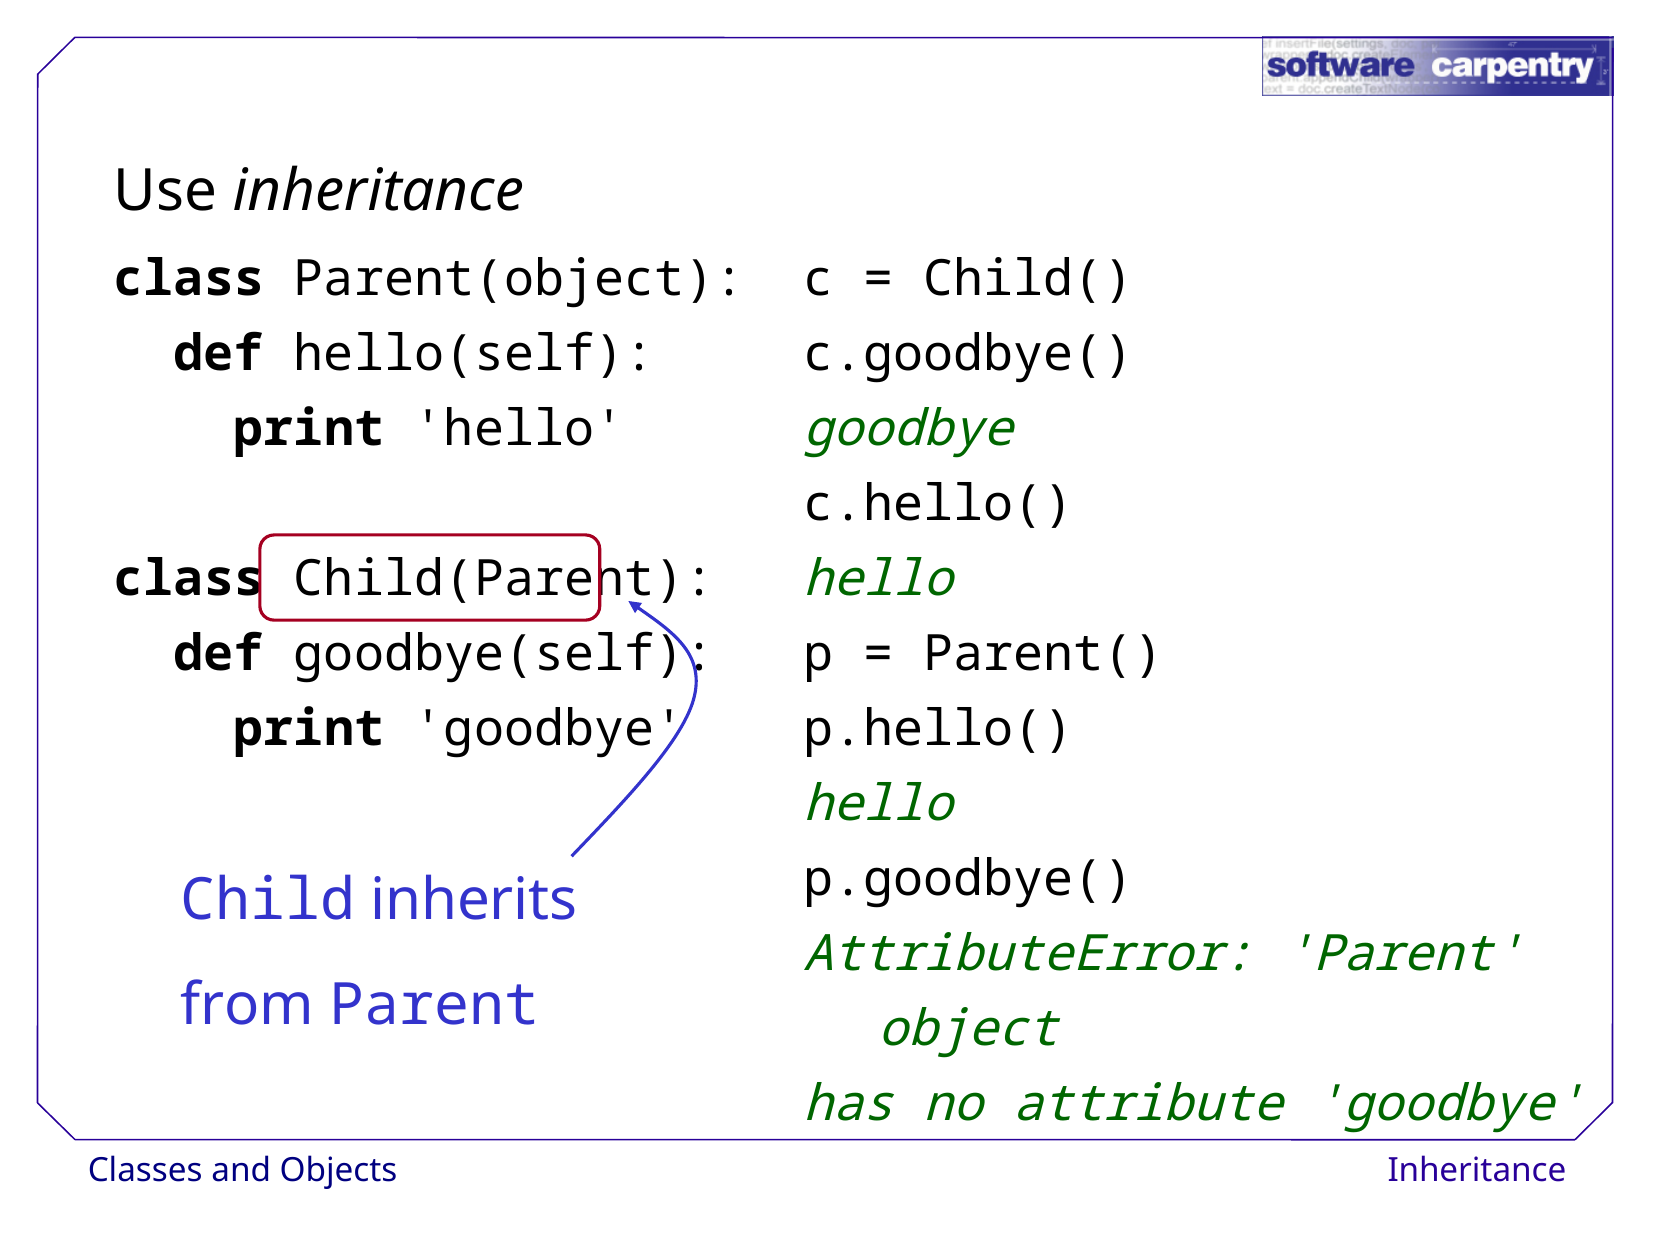

Use inheritance
class Parent(object):
 def hello(self):
 print 'hello'
class Child(Parent):
 def goodbye(self):
 print 'goodbye'
c = Child()
c.goodbye()
goodbye
c.hello()
hello
p = Parent()
p.hello()
hello
p.goodbye()
AttributeError: 'Parent' object
has no attribute 'goodbye'
Child inherits
from Parent